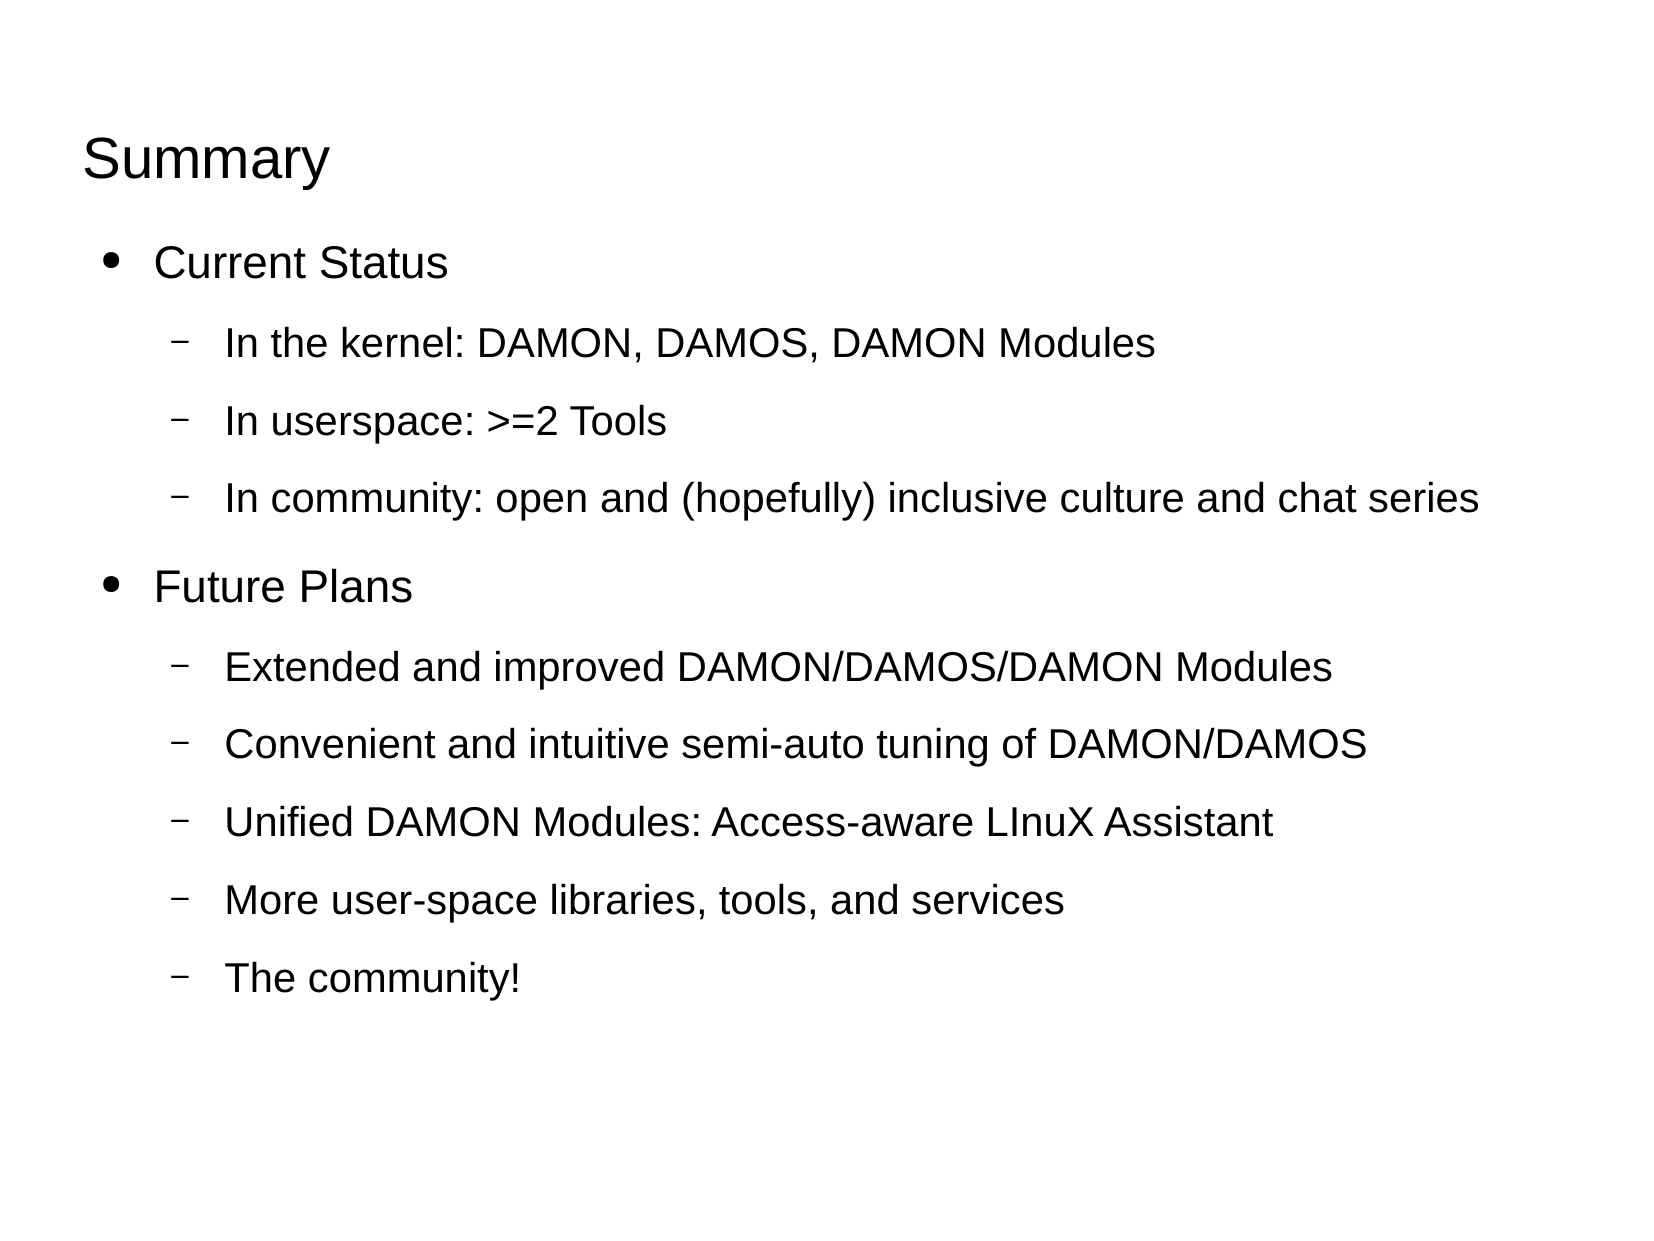

# Summary
Current Status
In the kernel: DAMON, DAMOS, DAMON Modules
In userspace: >=2 Tools
In community: open and (hopefully) inclusive culture and chat series
Future Plans
Extended and improved DAMON/DAMOS/DAMON Modules
Convenient and intuitive semi-auto tuning of DAMON/DAMOS
Unified DAMON Modules: Access-aware LInuX Assistant
More user-space libraries, tools, and services
The community!